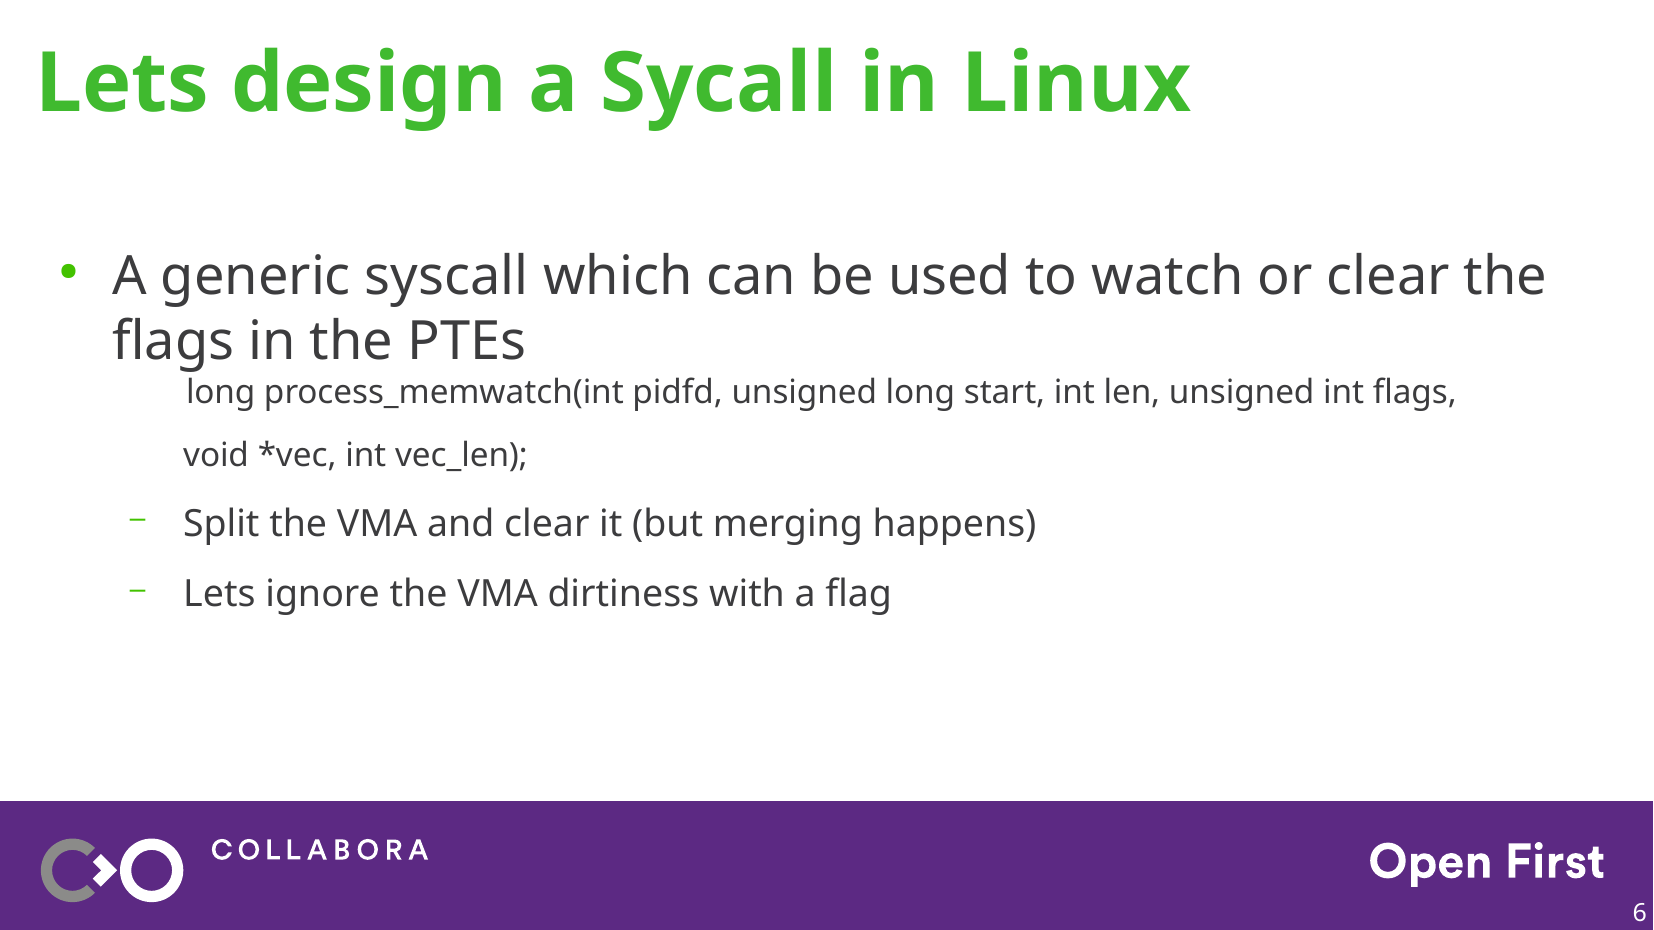

# Lets design a Sycall in Linux
A generic syscall which can be used to watch or clear the flags in the PTEs
	long process_memwatch(int pidfd, unsigned long start, int len, unsigned int flags,
void *vec, int vec_len);
Split the VMA and clear it (but merging happens)
Lets ignore the VMA dirtiness with a flag